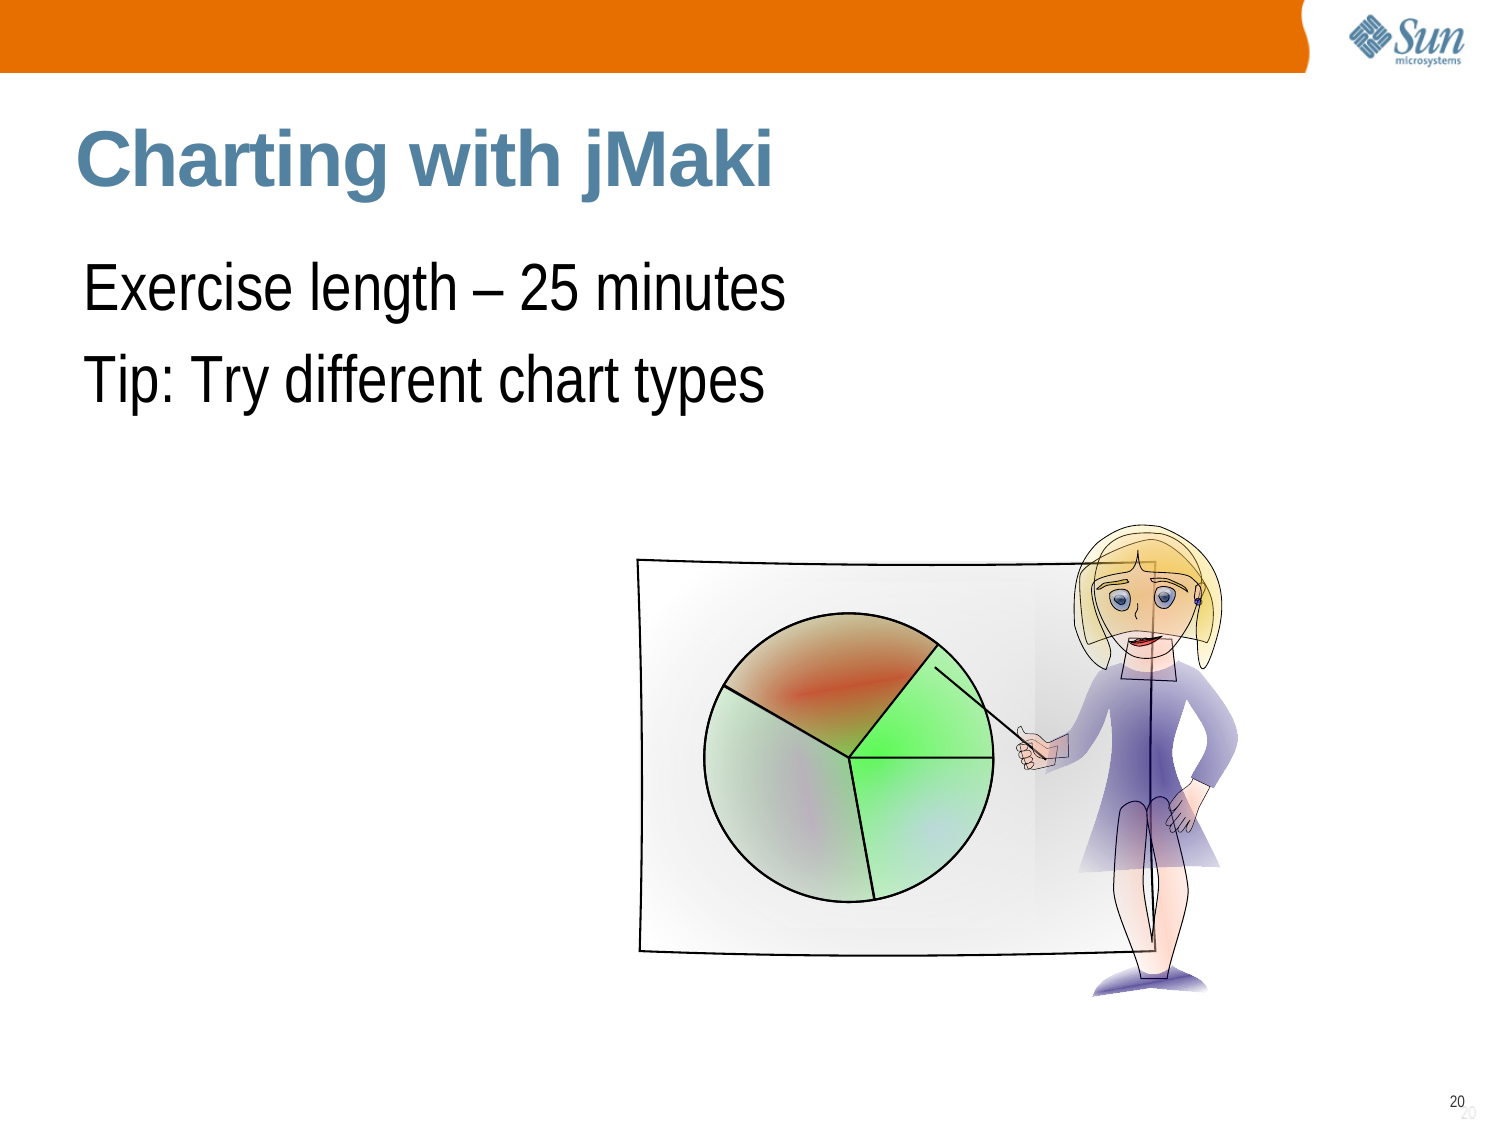

# Charting with jMaki
Exercise length – 25 minutes
Tip: Try different chart types